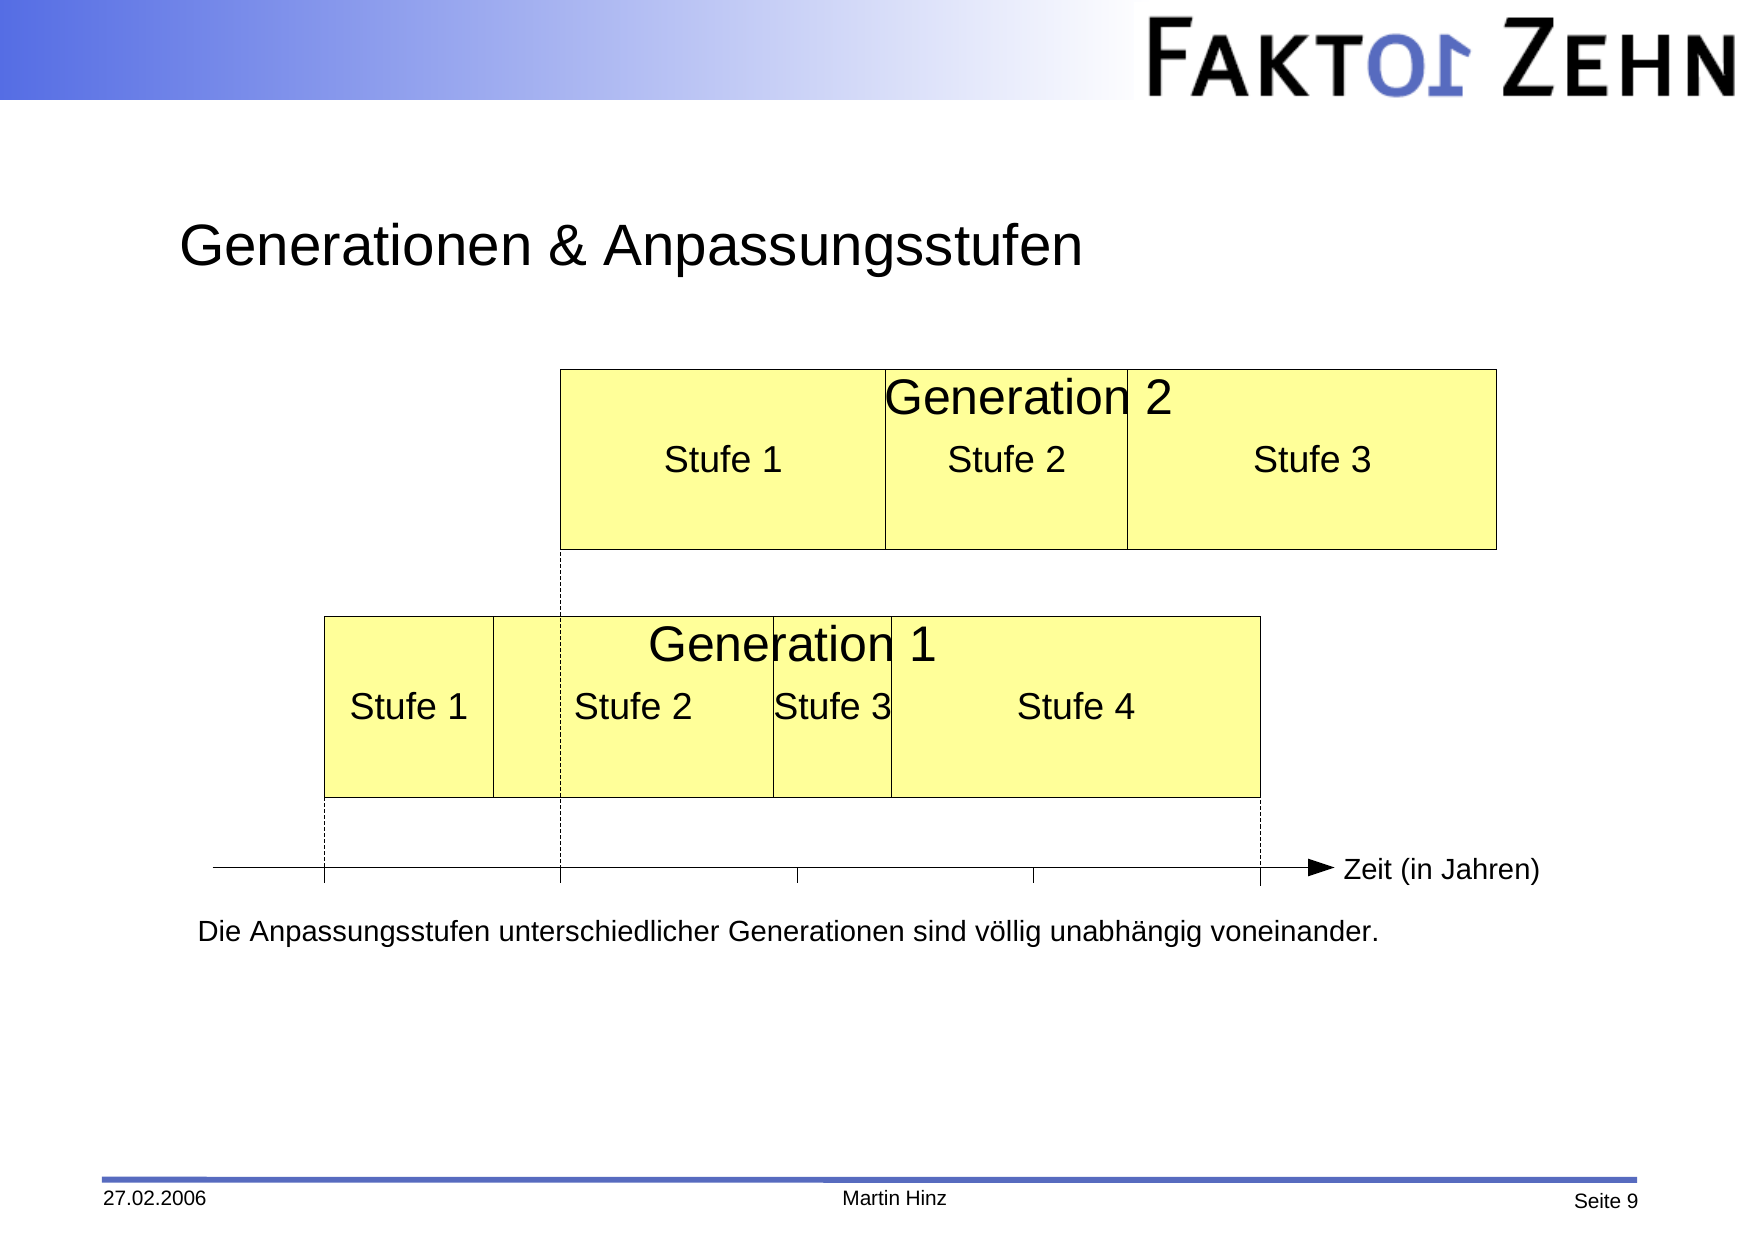

# Generationen & Anpassungsstufen
Stufe 1
Generation 2
Stufe 2
Stufe 3
Stufe 1
Generation 1
Stufe 2
Stufe 2
Stufe 3
Stufe 4
Zeit (in Jahren)
Die Anpassungsstufen unterschiedlicher Generationen sind völlig unabhängig voneinander.